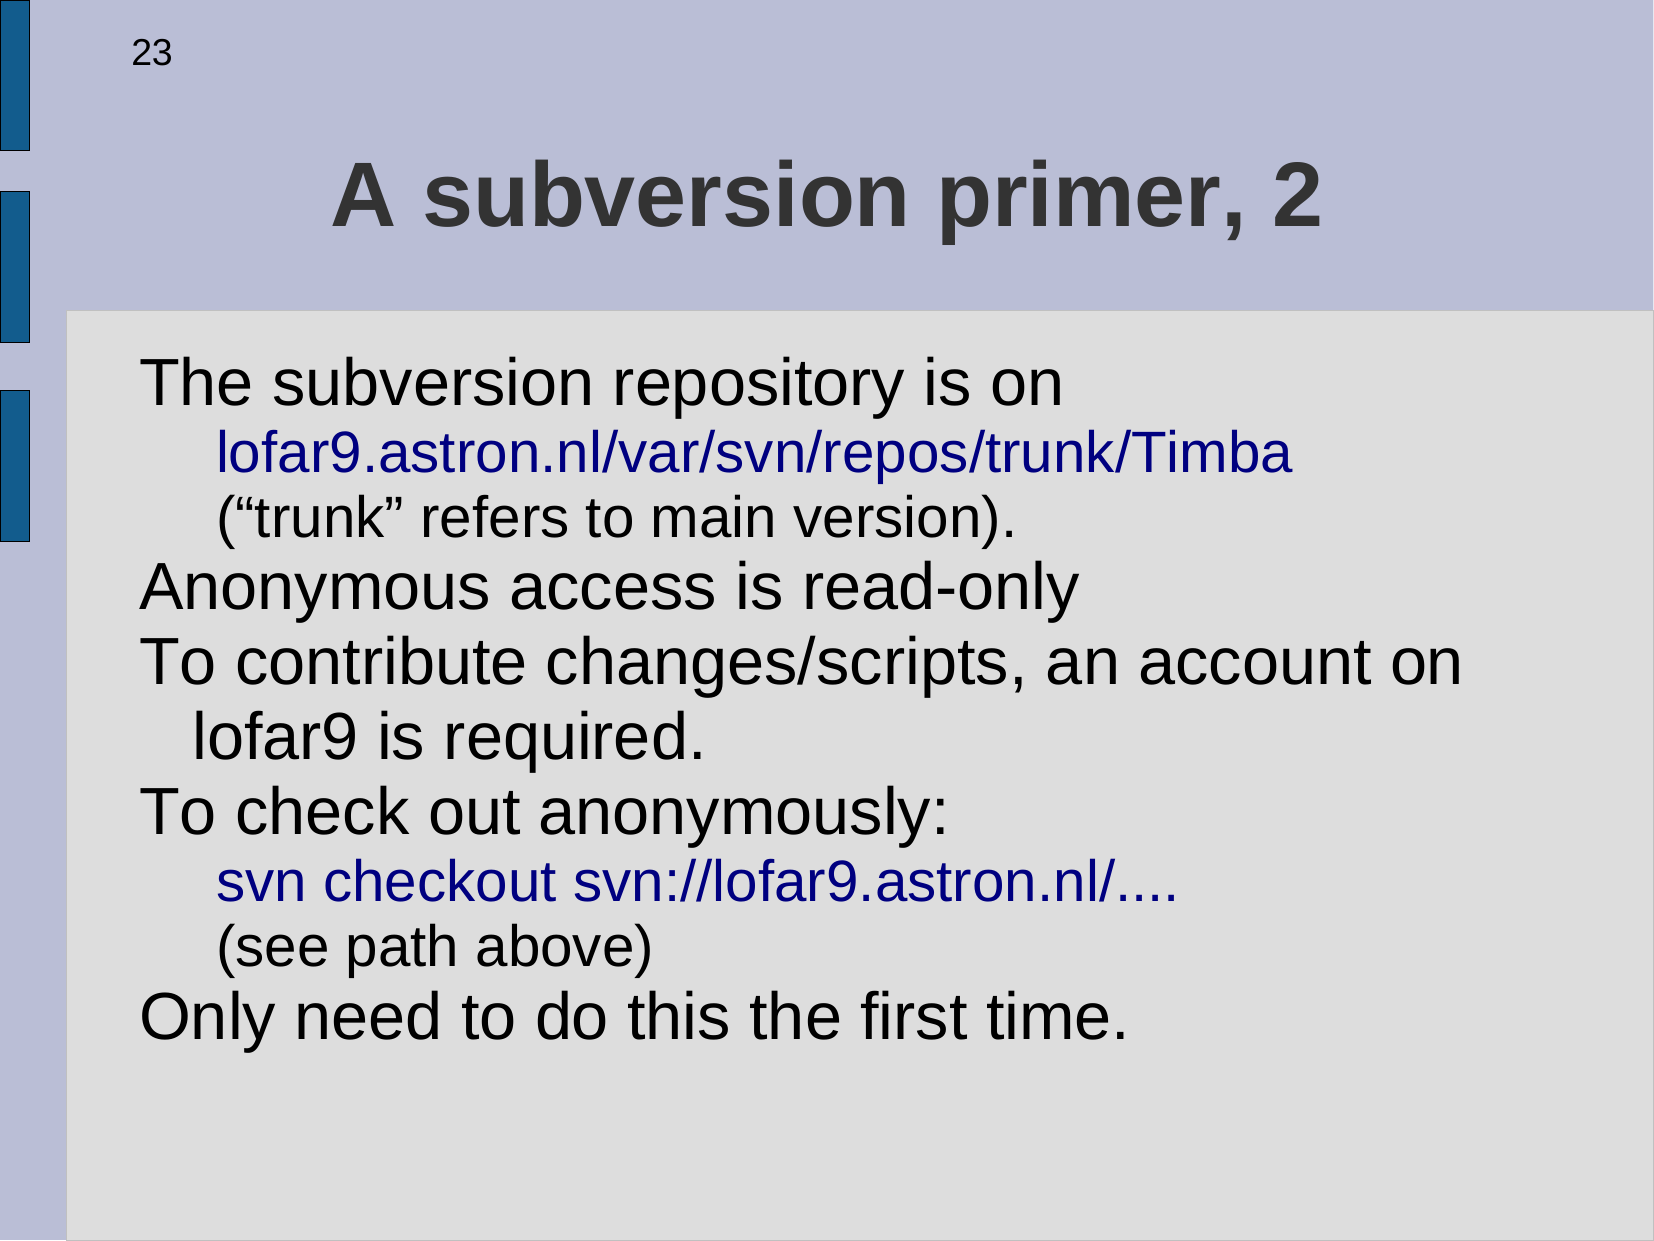

# A subversion primer, 2
The subversion repository is on
lofar9.astron.nl/var/svn/repos/trunk/Timba
(“trunk” refers to main version).
Anonymous access is read-only
To contribute changes/scripts, an account on lofar9 is required.
To check out anonymously:
svn checkout svn://lofar9.astron.nl/....
(see path above)
Only need to do this the first time.